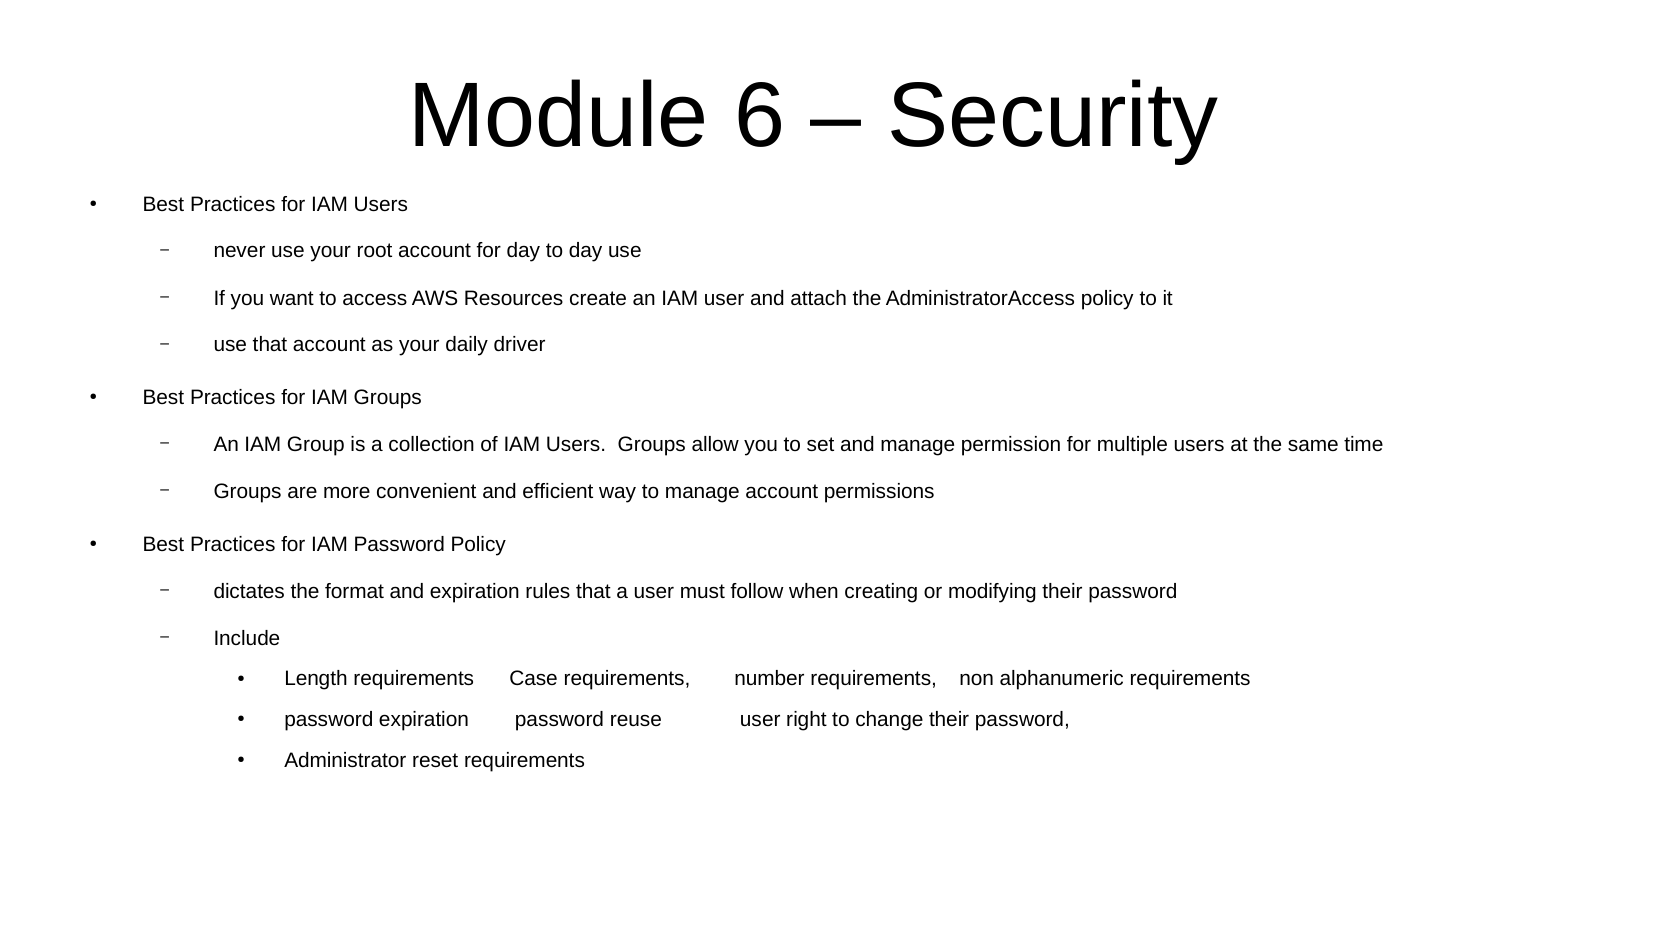

# Module 6 – Security
Best Practices for IAM Users
never use your root account for day to day use
If you want to access AWS Resources create an IAM user and attach the AdministratorAccess policy to it
use that account as your daily driver
Best Practices for IAM Groups
An IAM Group is a collection of IAM Users. Groups allow you to set and manage permission for multiple users at the same time
Groups are more convenient and efficient way to manage account permissions
Best Practices for IAM Password Policy
dictates the format and expiration rules that a user must follow when creating or modifying their password
Include
Length requirements	Case requirements, 	number requirements, 	non alphanumeric requirements
password expiration	 password reuse	 user right to change their password,
Administrator reset requirements